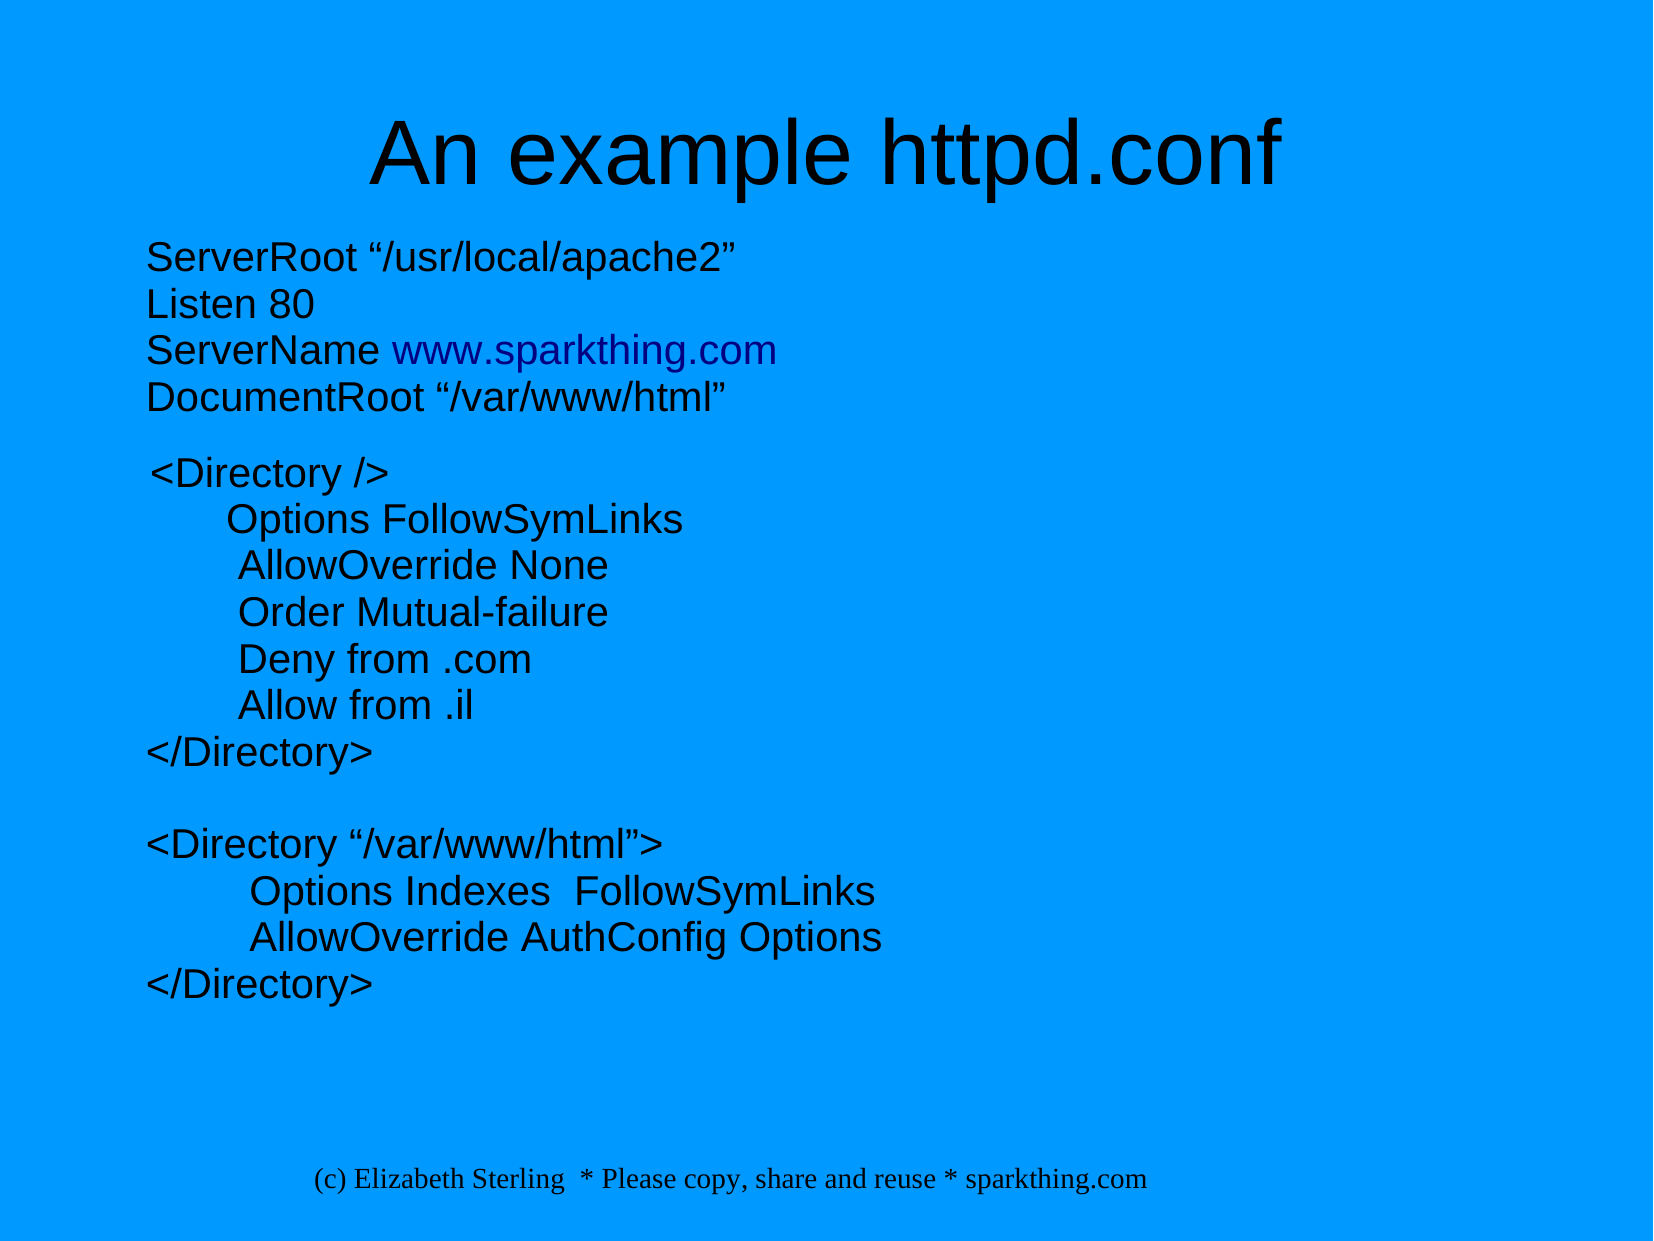

# An example httpd.conf
ServerRoot “/usr/local/apache2”
Listen 80
ServerName www.sparkthing.com
DocumentRoot “/var/www/html”
 <Directory />
 Options FollowSymLinks
 AllowOverride None
 Order Mutual-failure
 Deny from .com
 Allow from .il
</Directory>
<Directory “/var/www/html”>
 Options Indexes FollowSymLinks
 AllowOverride AuthConfig Options
</Directory>
(c) Elizabeth Sterling * Please copy, share and reuse * sparkthing.com